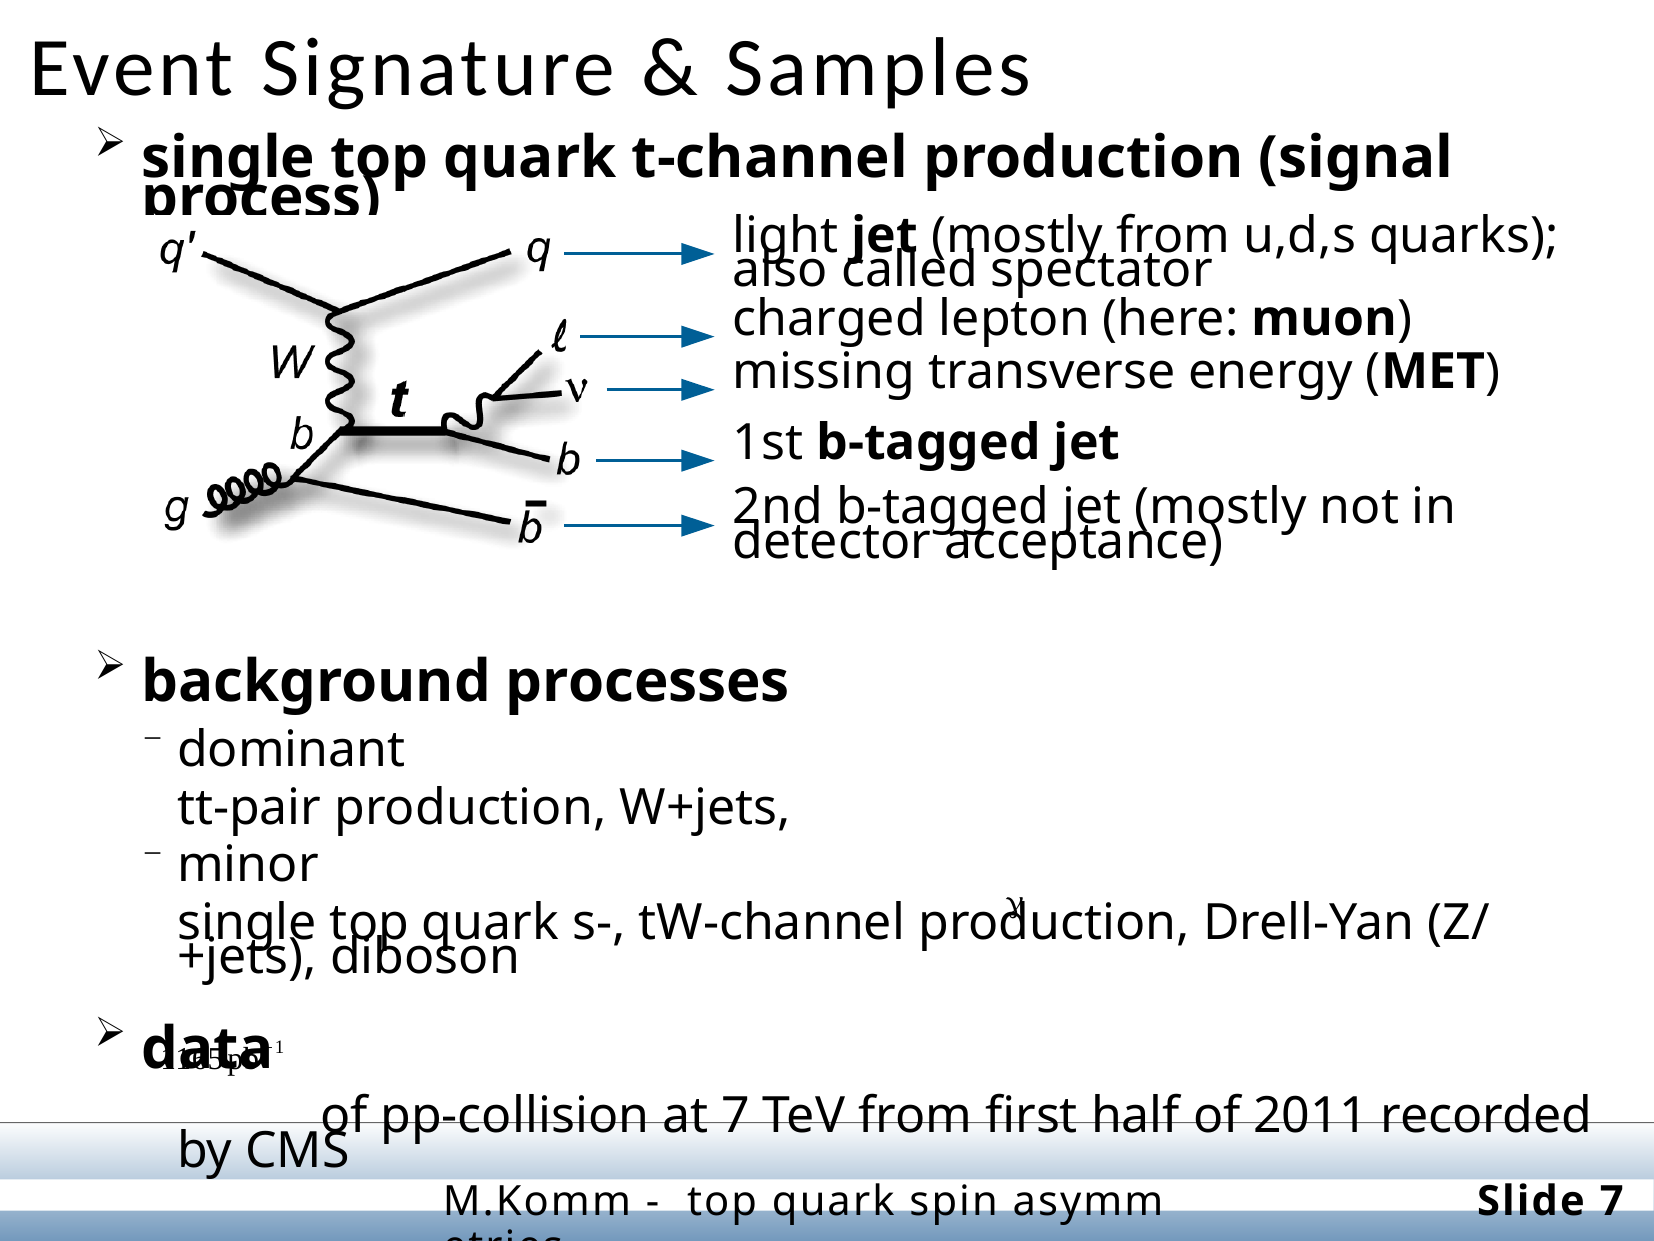

# Event Signature & Samples
single top quark t-channel production (signal process)
background processes
dominant
tt-pair production, W+jets,
minor
single top quark s-, tW-channel production, Drell-Yan (Z/ +jets), diboson
data
 of pp-collision at 7 TeV from first half of 2011 recorded by CMS
light jet (mostly from u,d,s quarks); also called spectator
charged lepton (here: muon)
missing transverse energy (MET)
1st b-tagged jet
2nd b-tagged jet (mostly not in detector acceptance)
M.Komm - top quark spin asymmetries
7